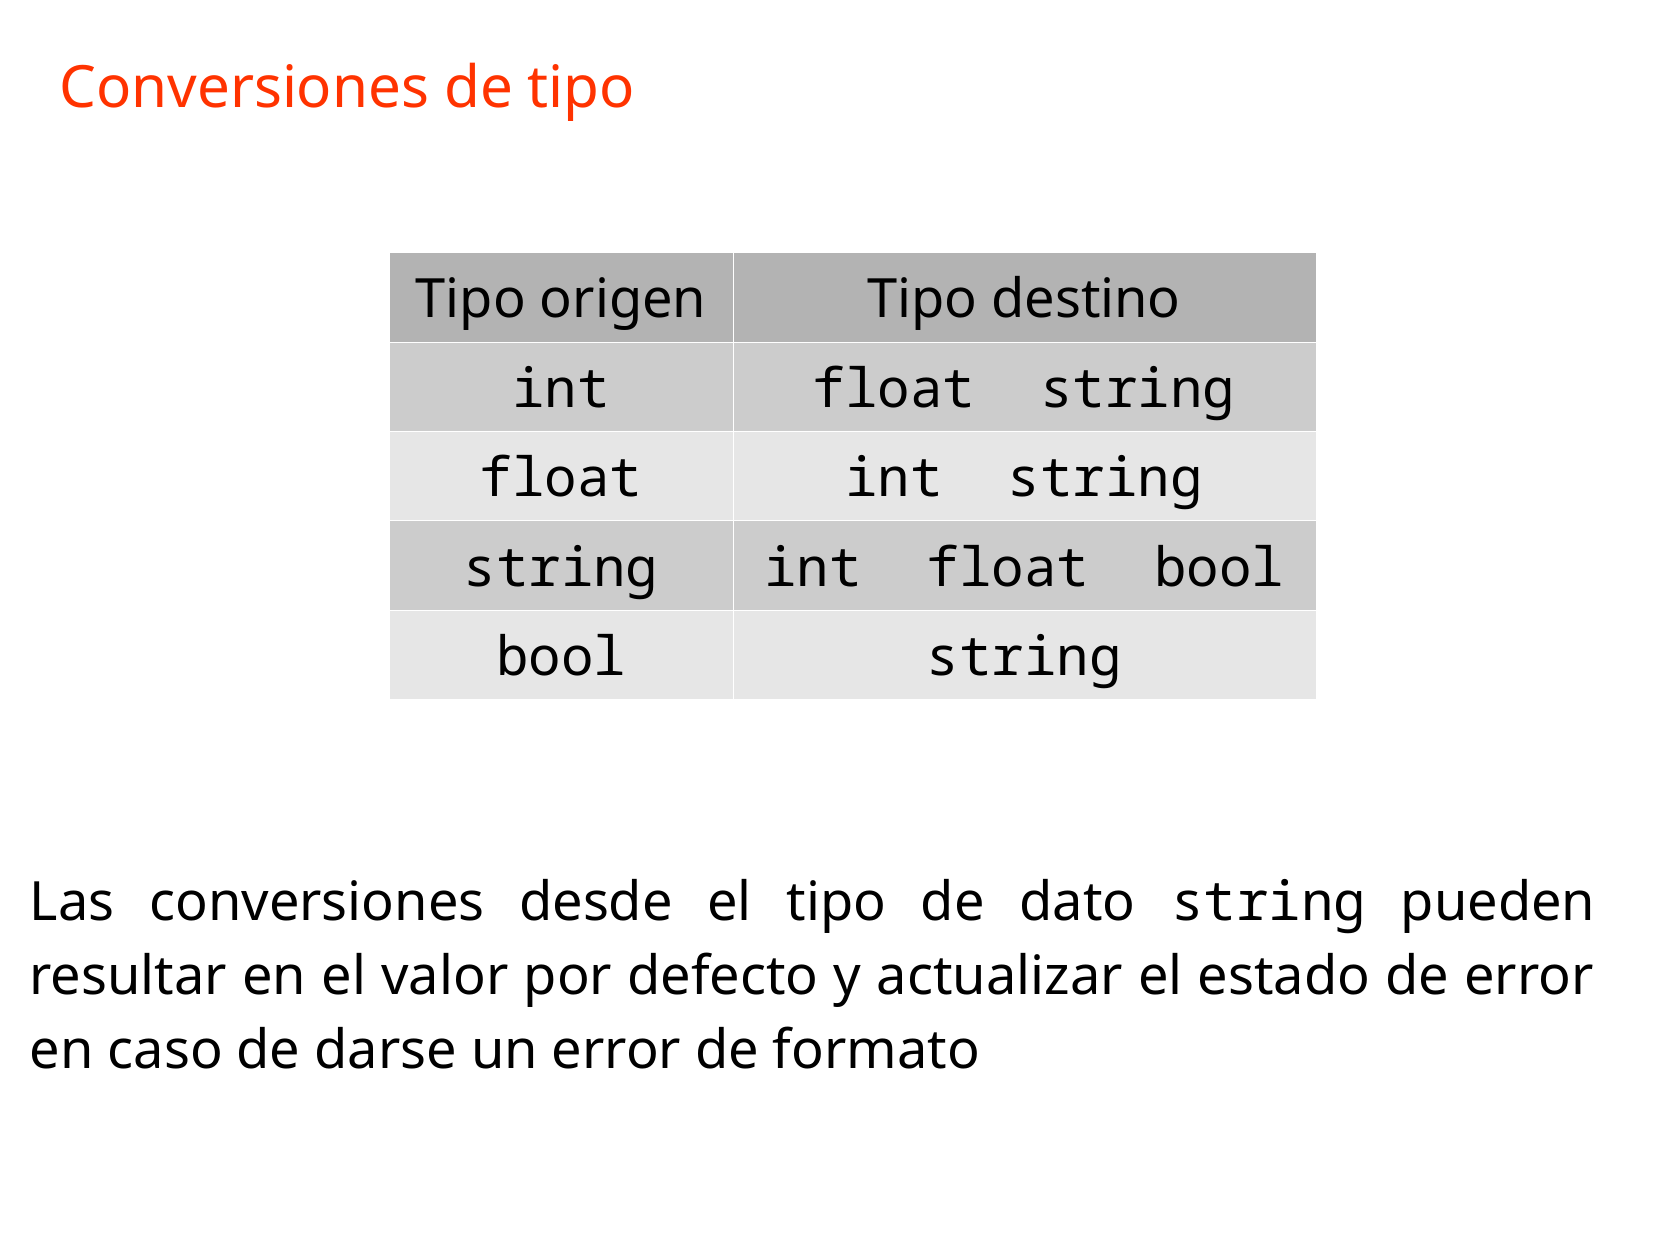

Conversiones de tipo
| Tipo origen | Tipo destino |
| --- | --- |
| int | float string |
| float | int string |
| string | int float bool |
| bool | string |
Las conversiones desde el tipo de dato string pueden resultar en el valor por defecto y actualizar el estado de error en caso de darse un error de formato